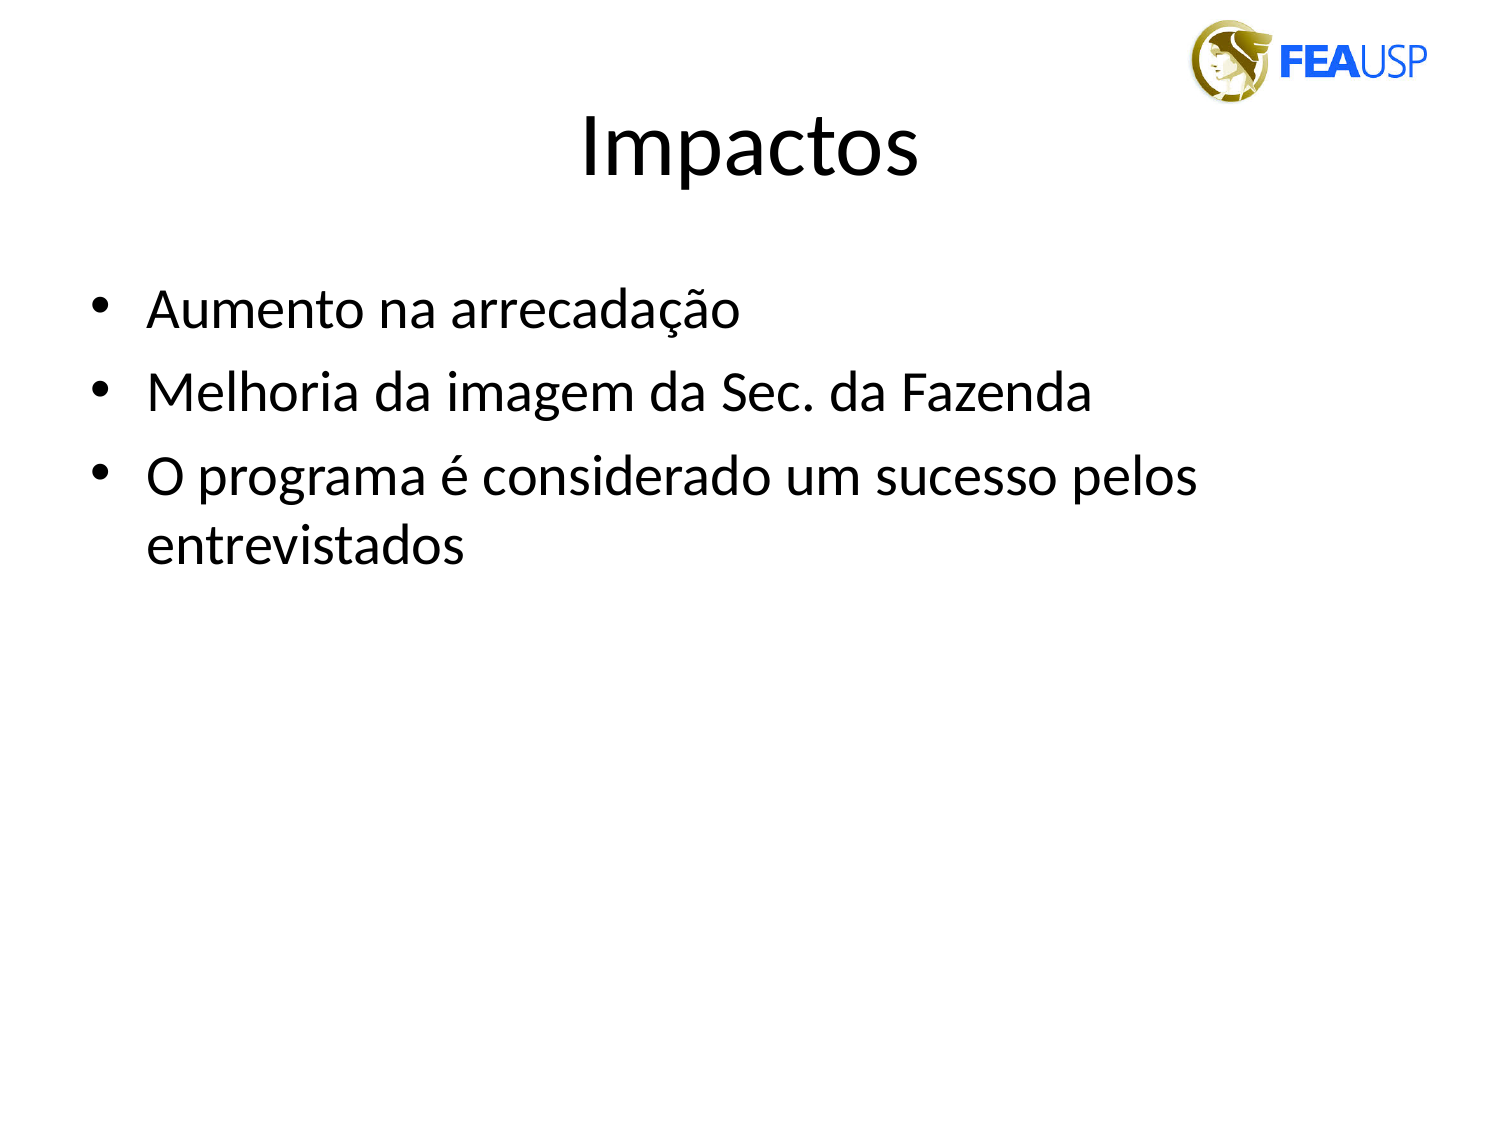

# Impactos
Aumento na arrecadação
Melhoria da imagem da Sec. da Fazenda
O programa é considerado um sucesso pelos entrevistados